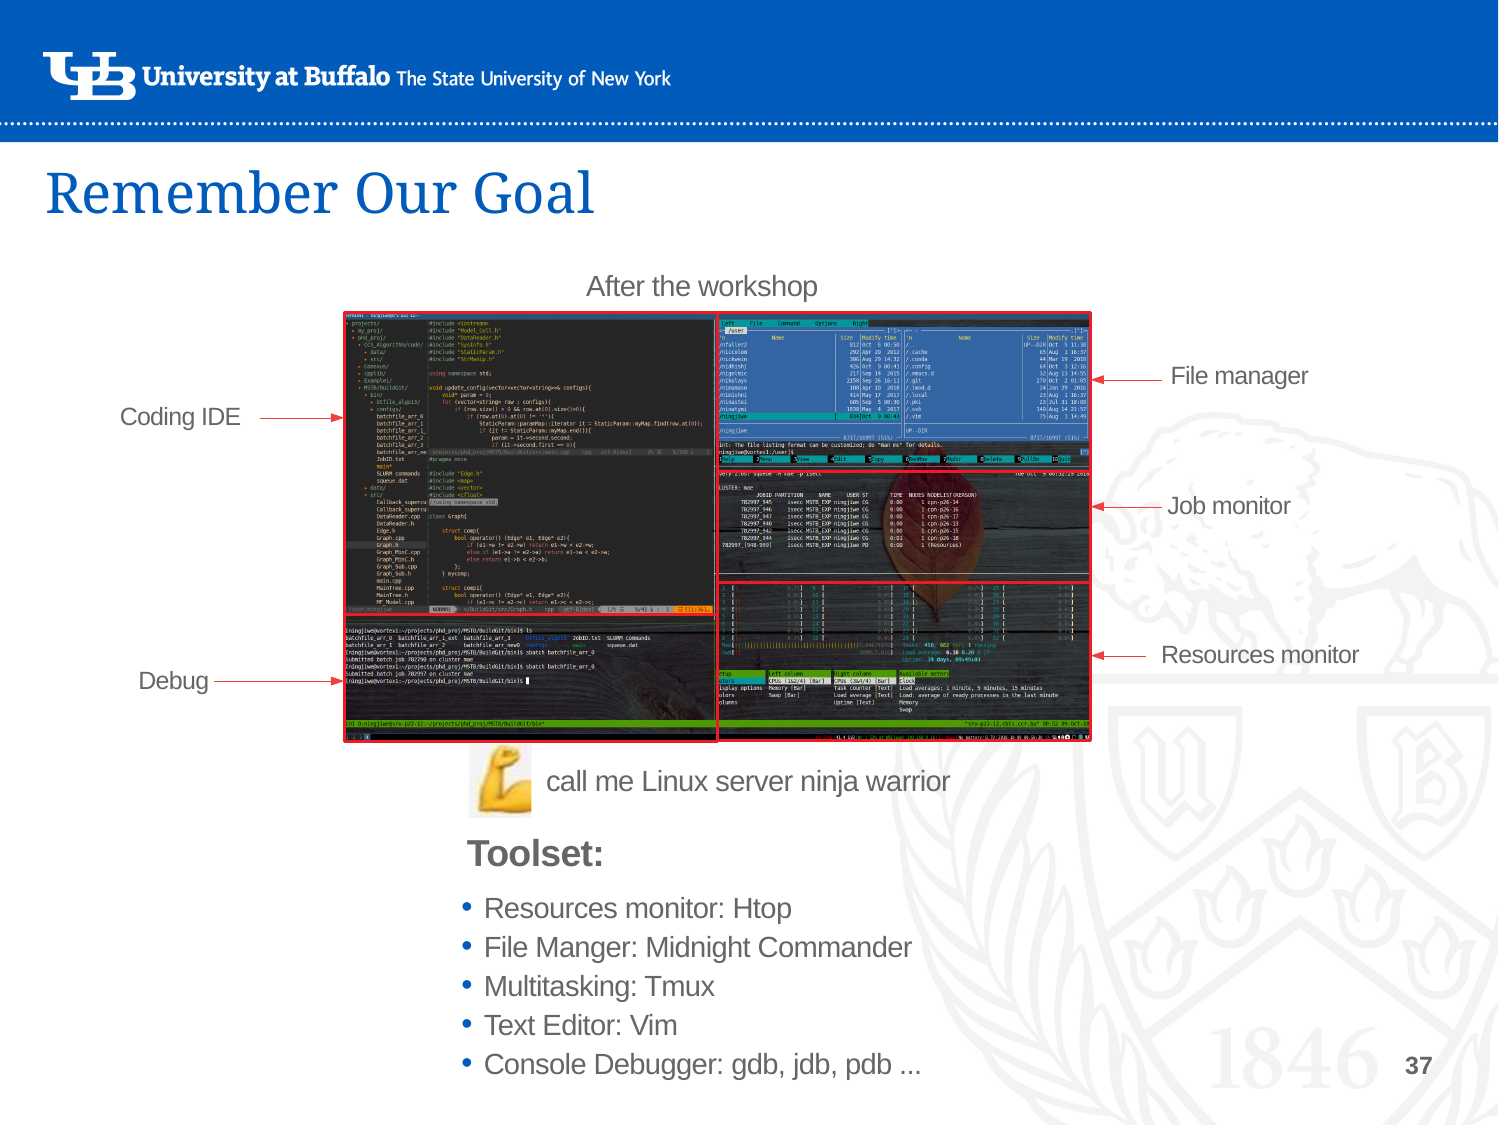

# Remember Our Goal
After the workshop
File manager
Coding IDE
Job monitor
Resources monitor
Debug
call me Linux server ninja warrior
Toolset:
Resources monitor: Htop
File Manger: Midnight Commander
Multitasking: Tmux
Text Editor: Vim
Console Debugger: gdb, jdb, pdb ...